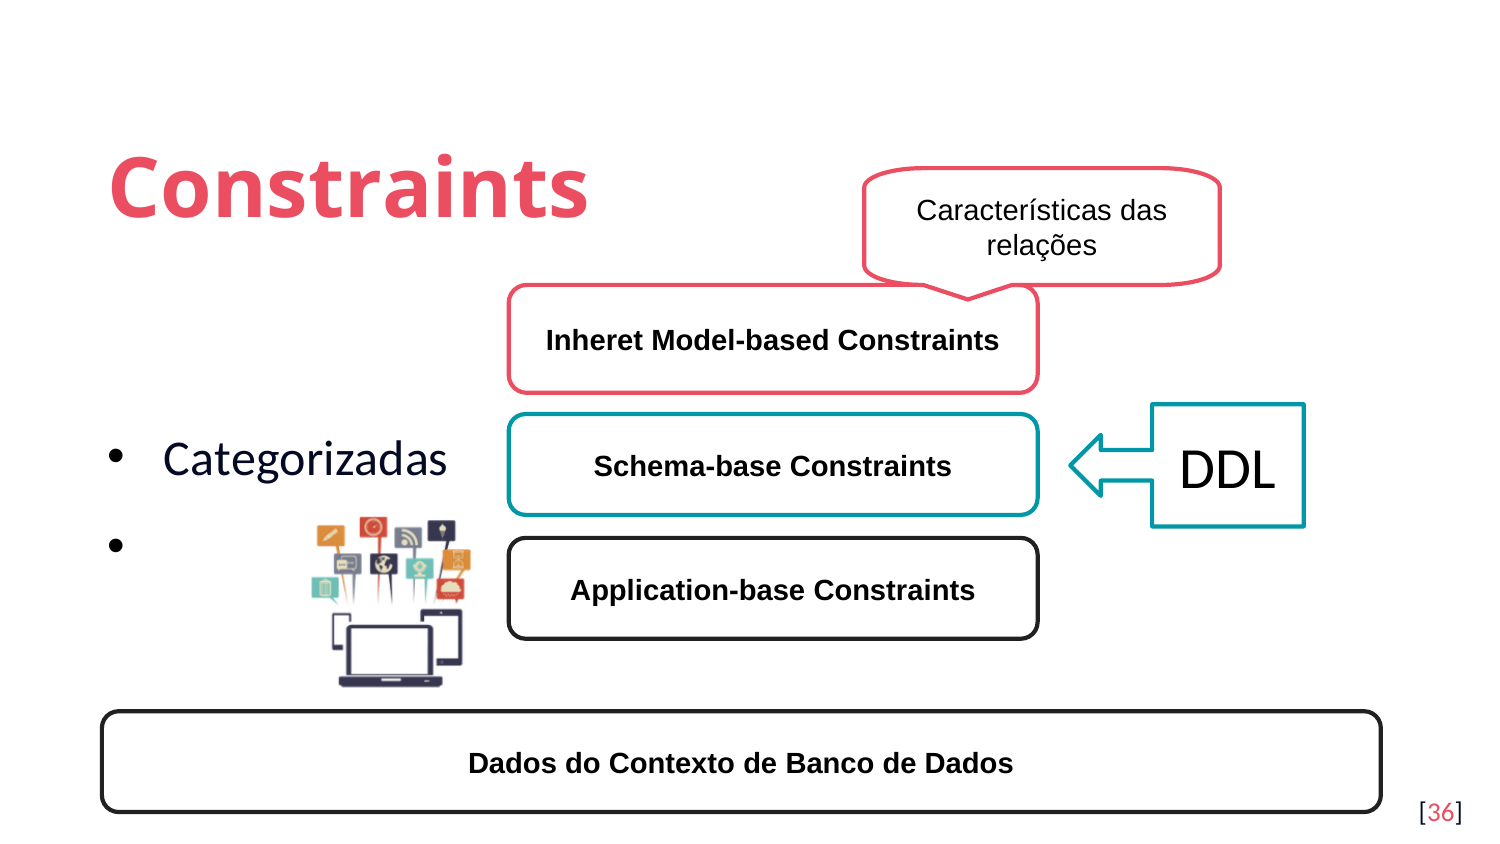

Constraints
Características das relações
Categorizadas
Inheret Model-based Constraints
DDL
Schema-base Constraints
Application-base Constraints
Dados do Contexto de Banco de Dados